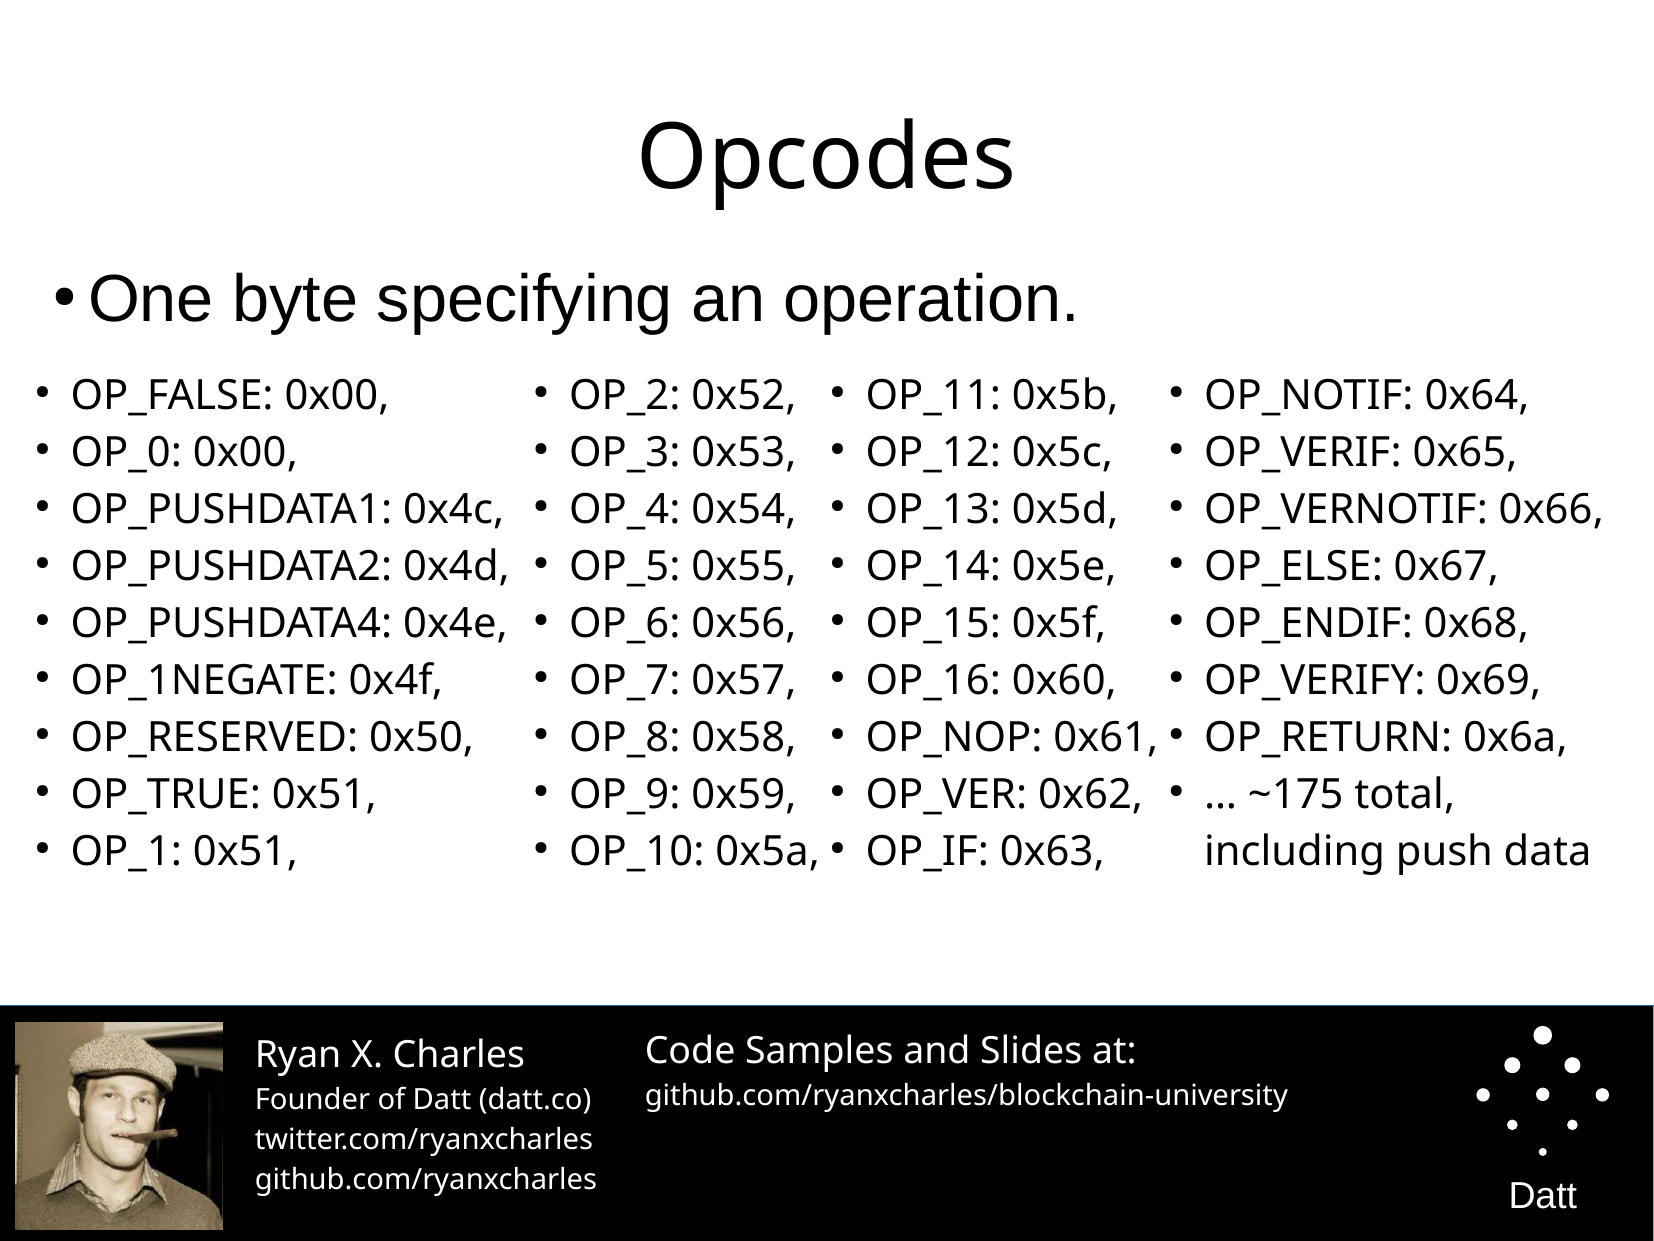

# Opcodes
One byte specifying an operation.
OP_FALSE: 0x00,
OP_0: 0x00,
OP_PUSHDATA1: 0x4c,
OP_PUSHDATA2: 0x4d,
OP_PUSHDATA4: 0x4e,
OP_1NEGATE: 0x4f,
OP_RESERVED: 0x50,
OP_TRUE: 0x51,
OP_1: 0x51,
OP_2: 0x52,
OP_3: 0x53,
OP_4: 0x54,
OP_5: 0x55,
OP_6: 0x56,
OP_7: 0x57,
OP_8: 0x58,
OP_9: 0x59,
OP_10: 0x5a,
OP_11: 0x5b,
OP_12: 0x5c,
OP_13: 0x5d,
OP_14: 0x5e,
OP_15: 0x5f,
OP_16: 0x60,
OP_NOP: 0x61,
OP_VER: 0x62,
OP_IF: 0x63,
OP_NOTIF: 0x64,
OP_VERIF: 0x65,
OP_VERNOTIF: 0x66,
OP_ELSE: 0x67,
OP_ENDIF: 0x68,
OP_VERIFY: 0x69,
OP_RETURN: 0x6a,
… ~175 total, including push data
Code Samples and Slides at:
github.com/ryanxcharles/blockchain-university
Ryan X. Charles
Founder of Datt (datt.co)
twitter.com/ryanxcharles
github.com/ryanxcharles
Datt